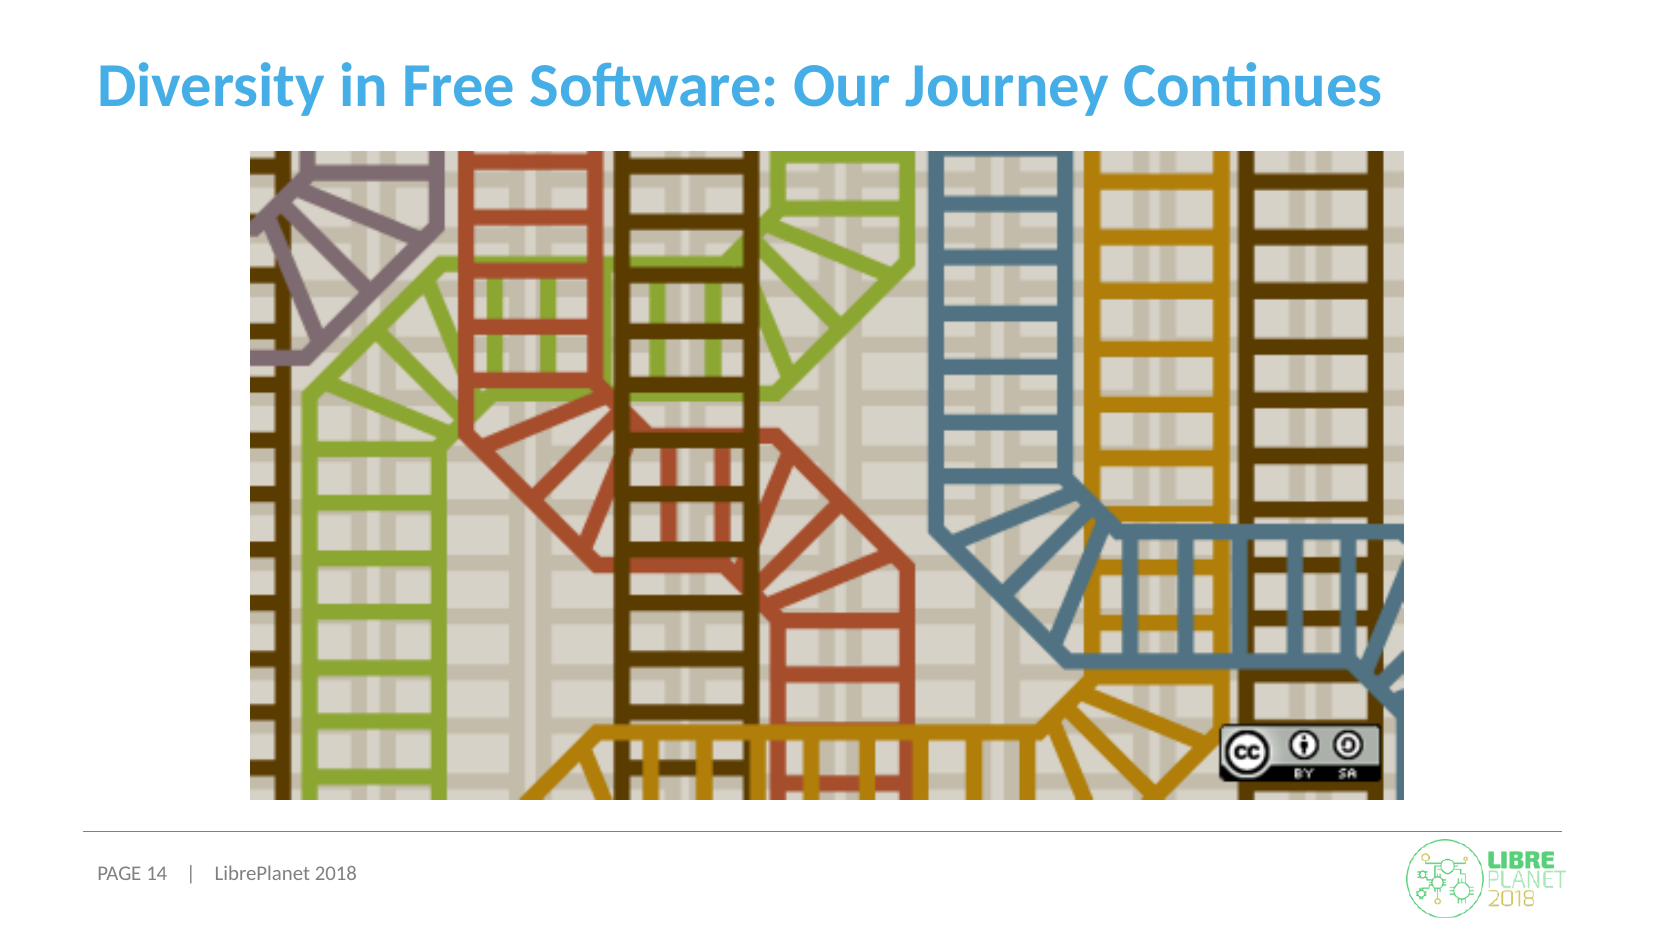

Diversity in Free Software: Our Journey Continues